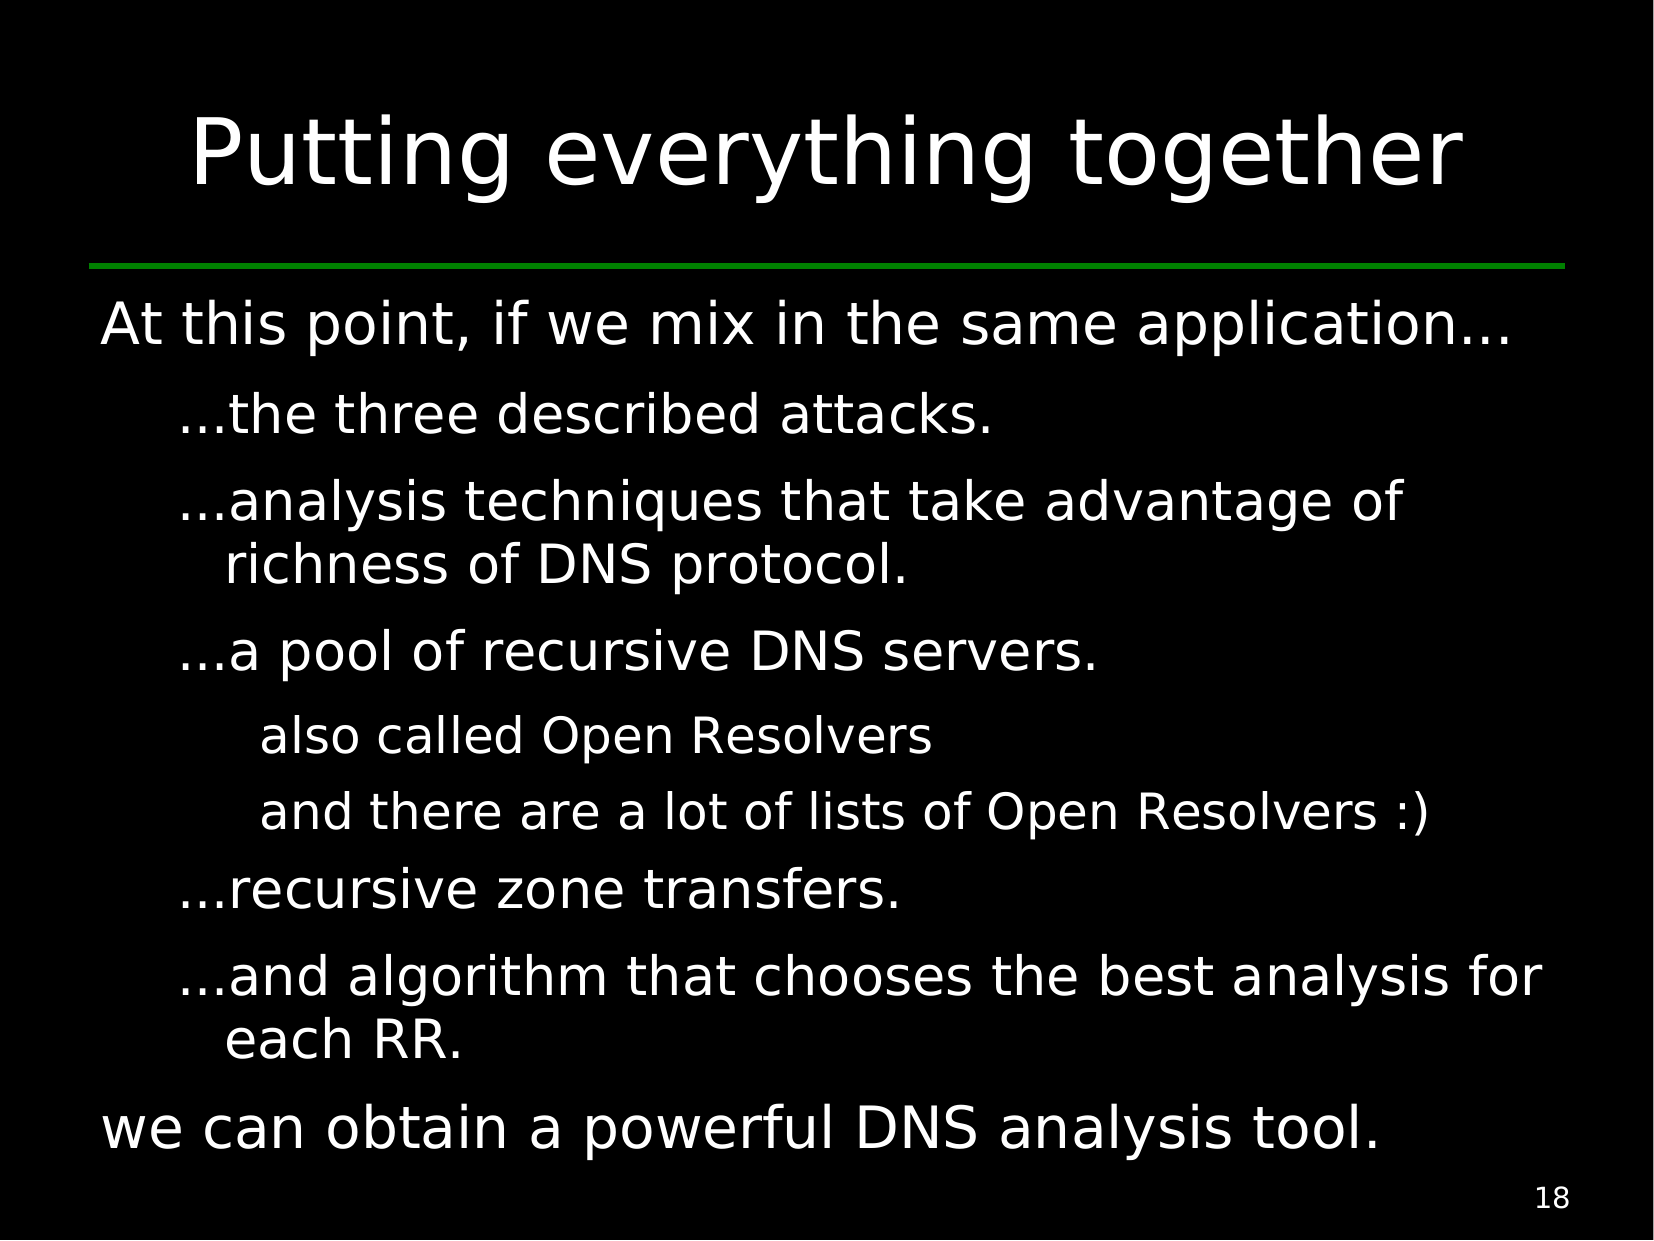

# Putting everything together
At this point, if we mix in the same application...
...the three described attacks.
...analysis techniques that take advantage of richness of DNS protocol.
...a pool of recursive DNS servers.
also called Open Resolvers
and there are a lot of lists of Open Resolvers :)
...recursive zone transfers.
...and algorithm that chooses the best analysis for each RR.
we can obtain a powerful DNS analysis tool.
18